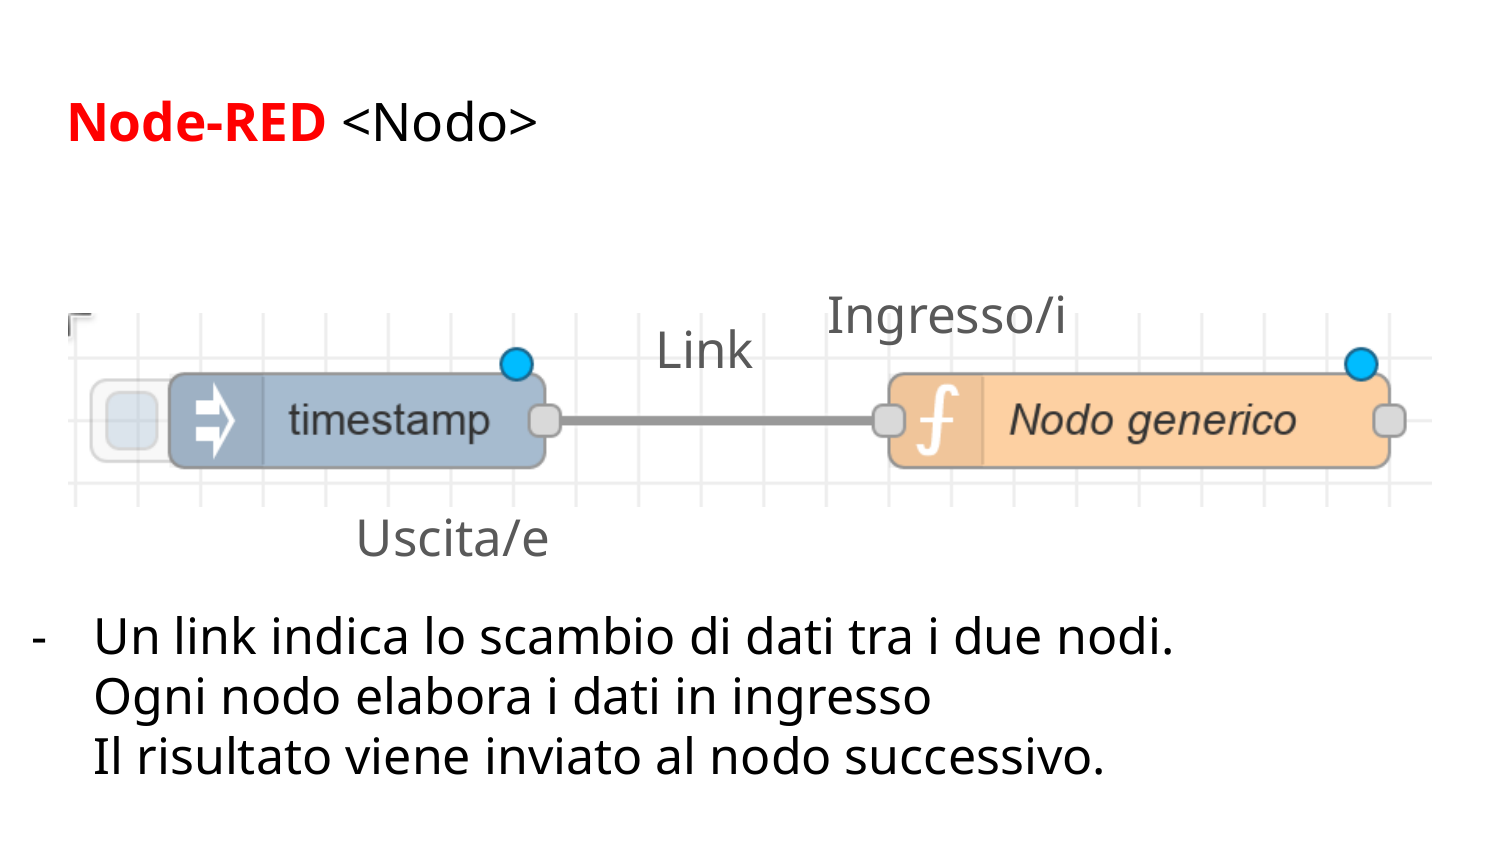

# Node-RED <Nodo>
Ingresso/i
Link
Uscita/e
Un link indica lo scambio di dati tra i due nodi.
Ogni nodo elabora i dati in ingresso
Il risultato viene inviato al nodo successivo.